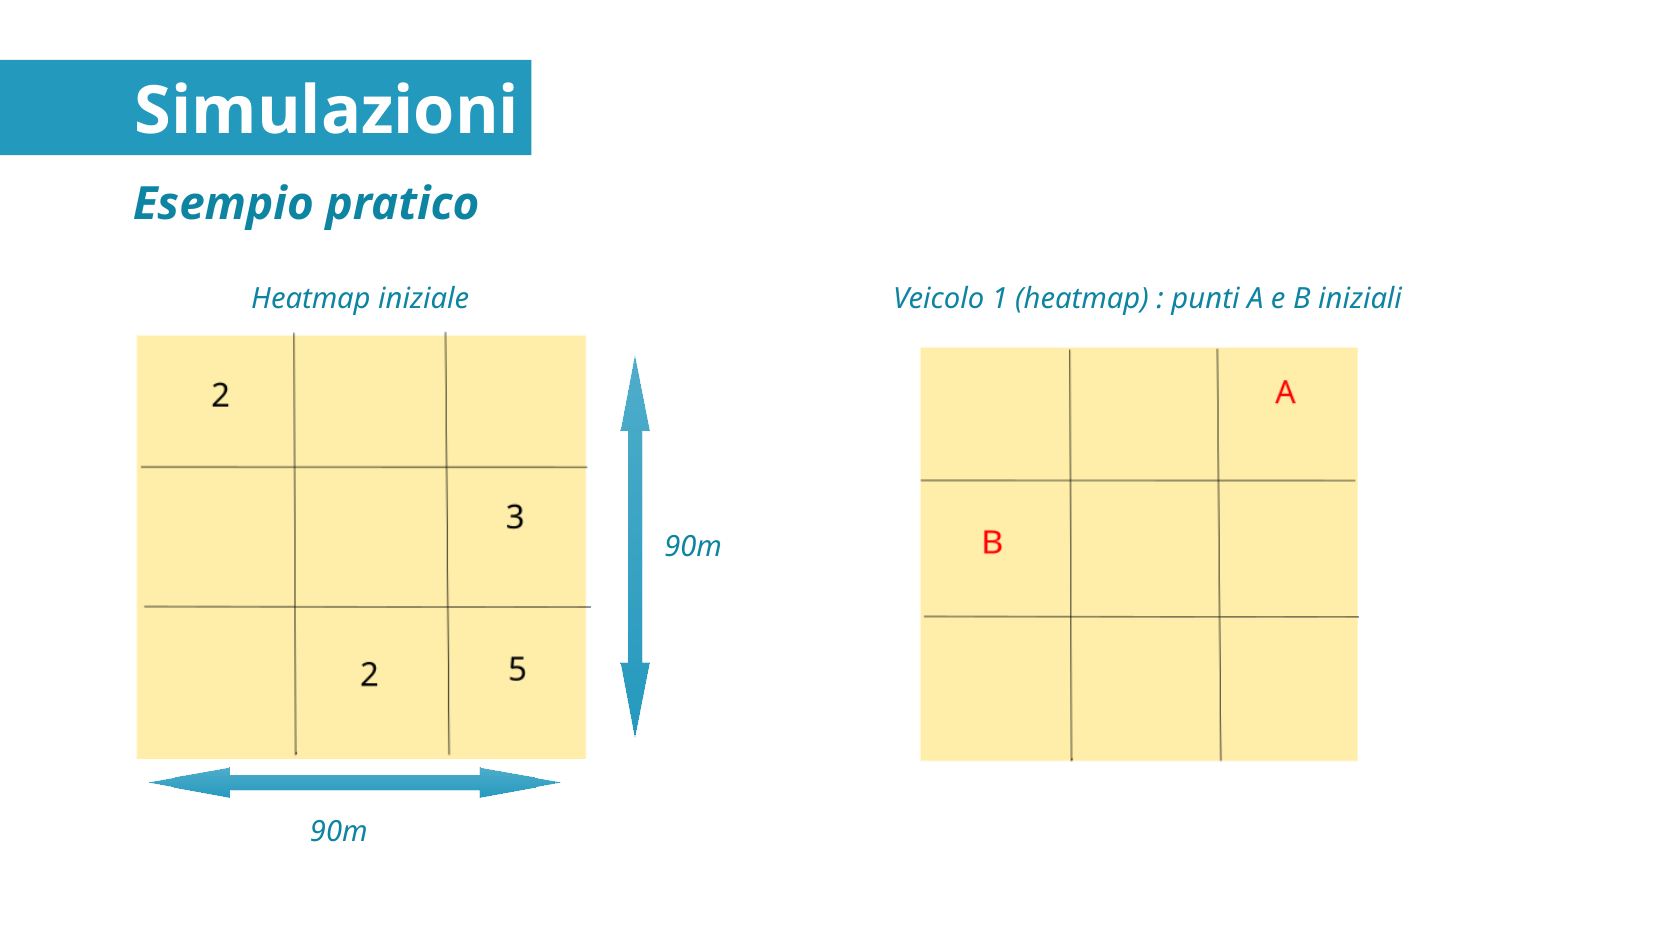

# Simulazioni
Esempio pratico
Heatmap iniziale
Veicolo 1 (heatmap) : punti A e B iniziali
90m
90m